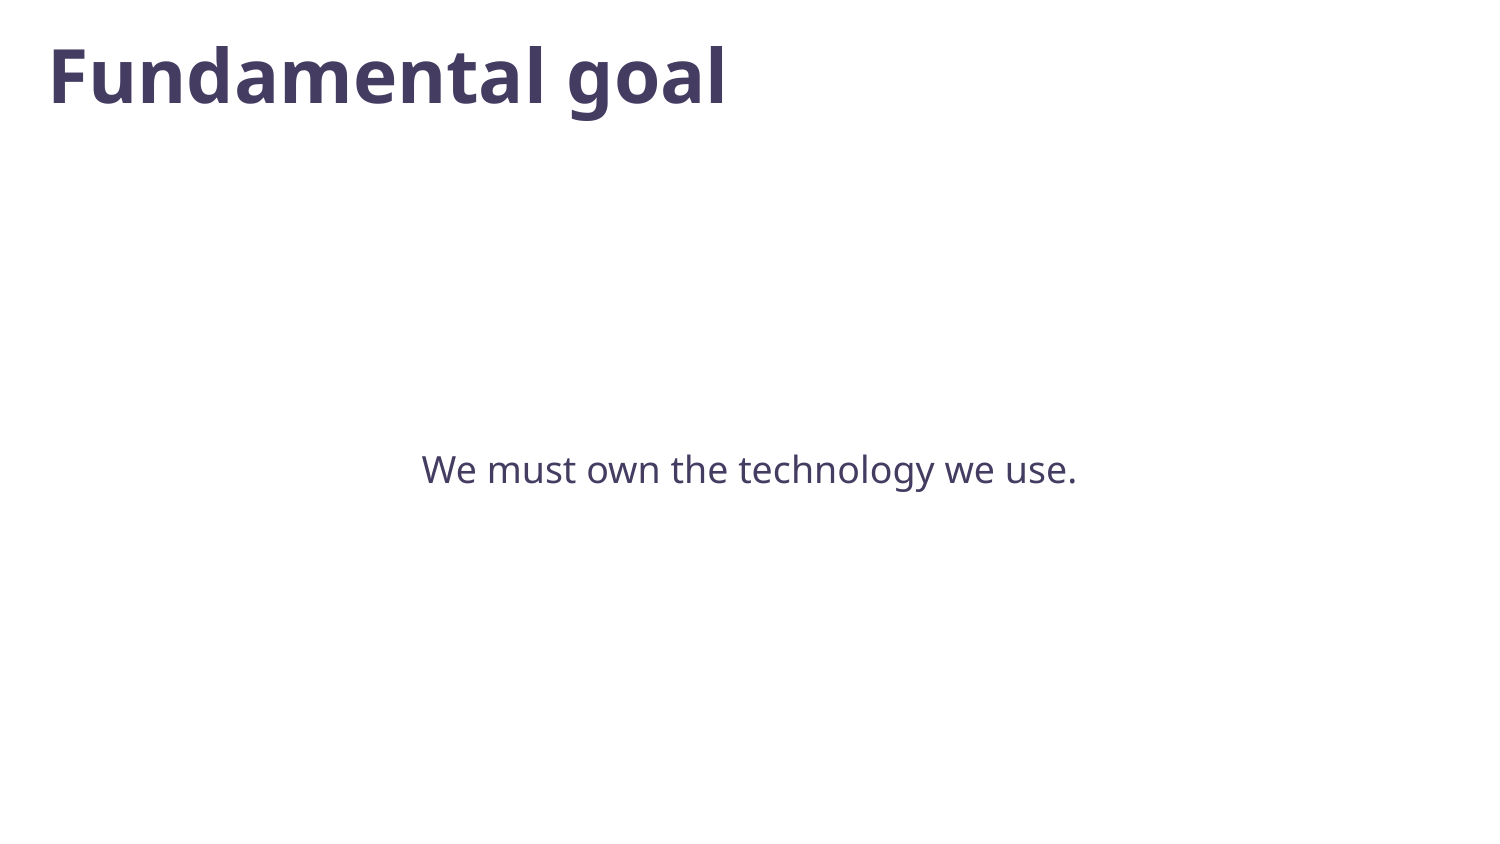

Fundamental goal
# We must own the technology we use.